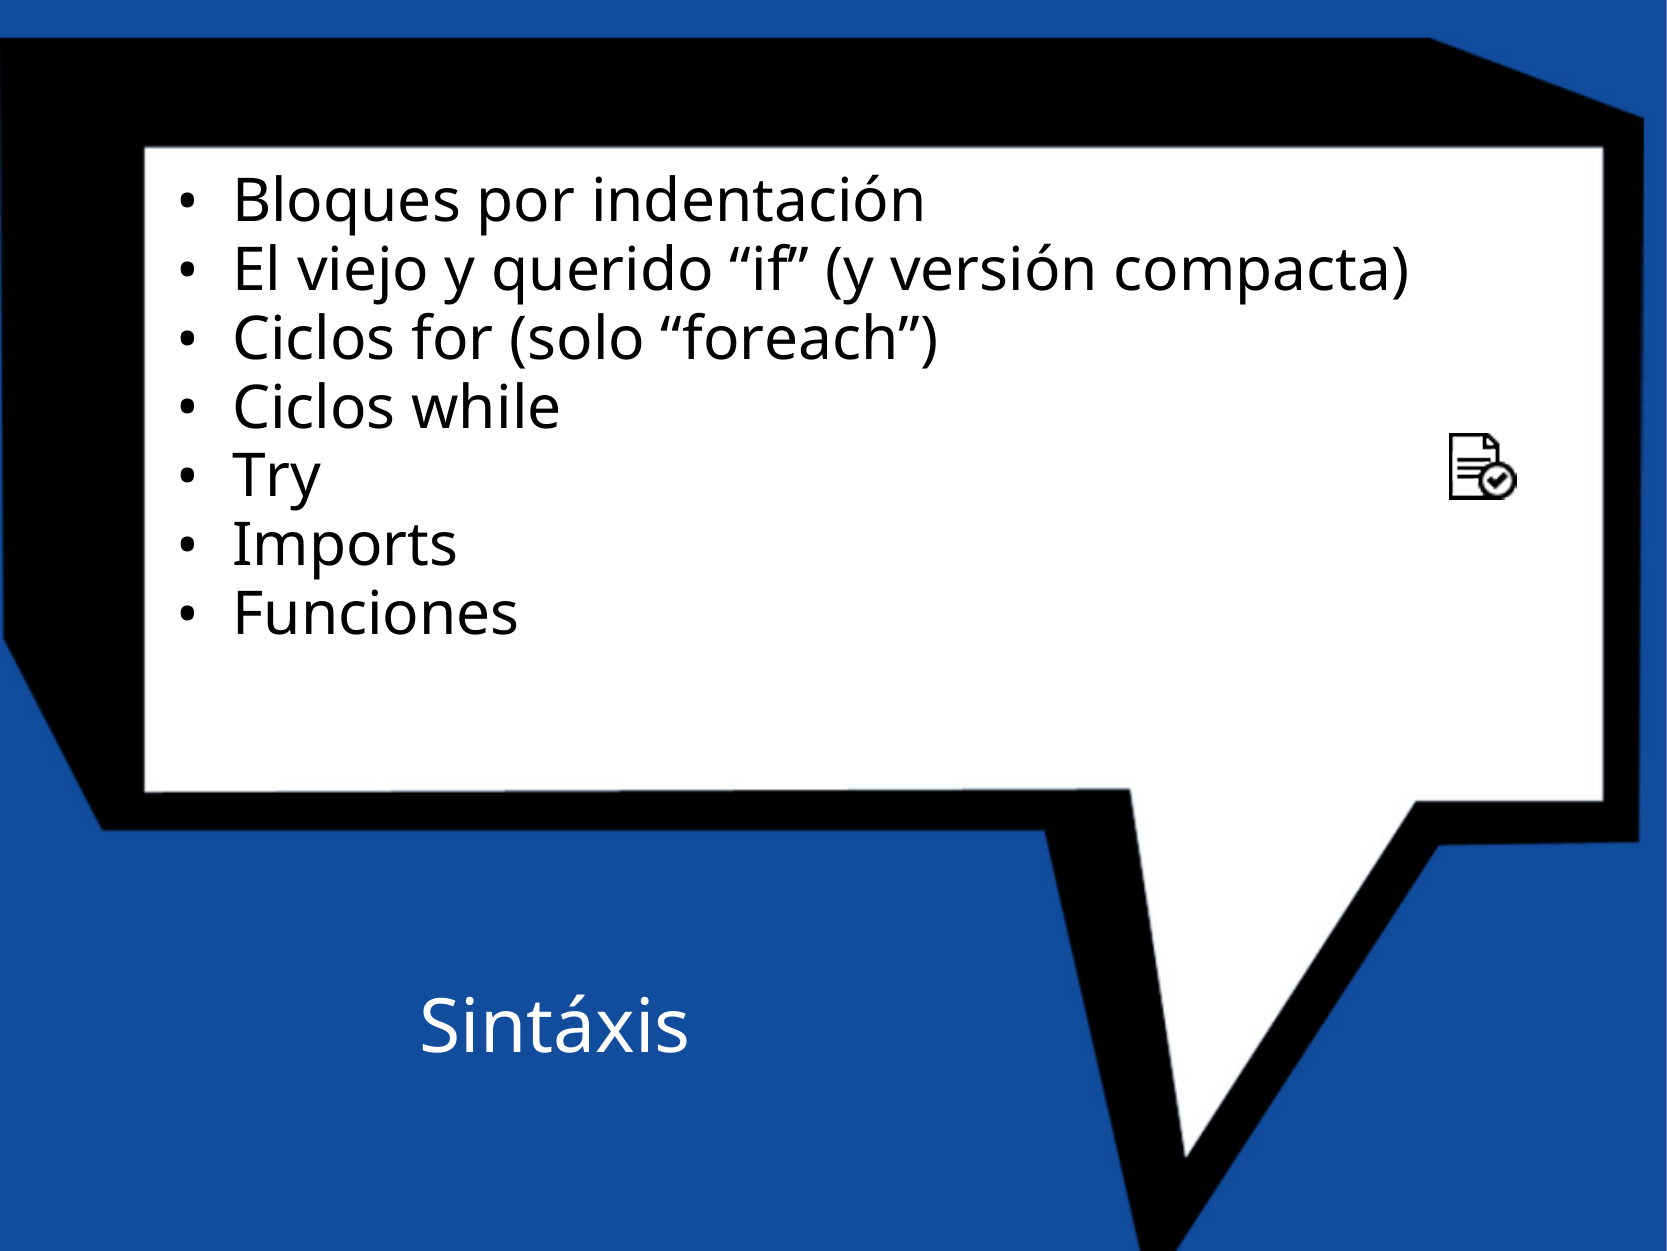

Bloques por indentación
El viejo y querido “if” (y versión compacta)
Ciclos for (solo “foreach”)
Ciclos while
Try
Imports
Funciones
# Sintáxis